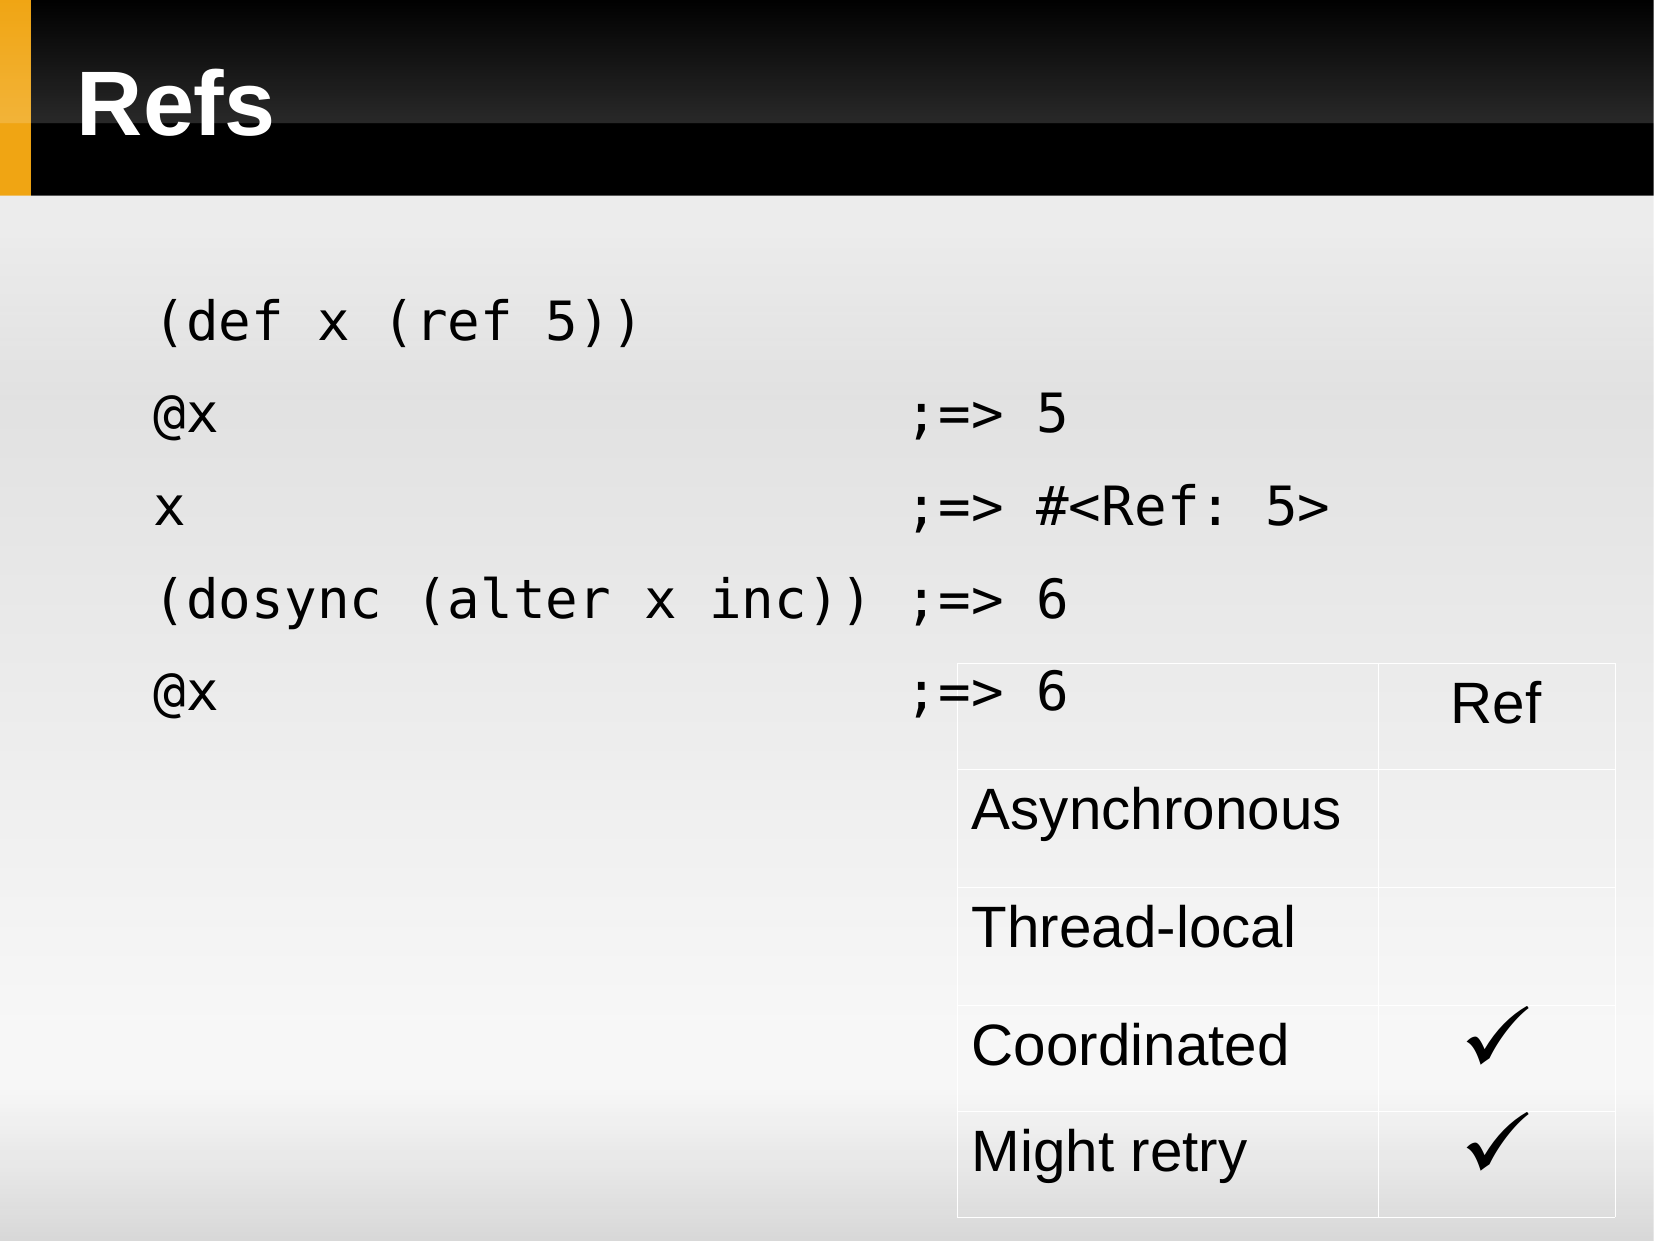

# Refs
(def x (ref 5))
@x ;=> 5
x ;=> #<Ref: 5>
(dosync (alter x inc)) ;=> 6
@x ;=> 6
| | Ref |
| --- | --- |
| Asynchronous | |
| Thread-local | |
| Coordinated |  |
| Might retry |  |